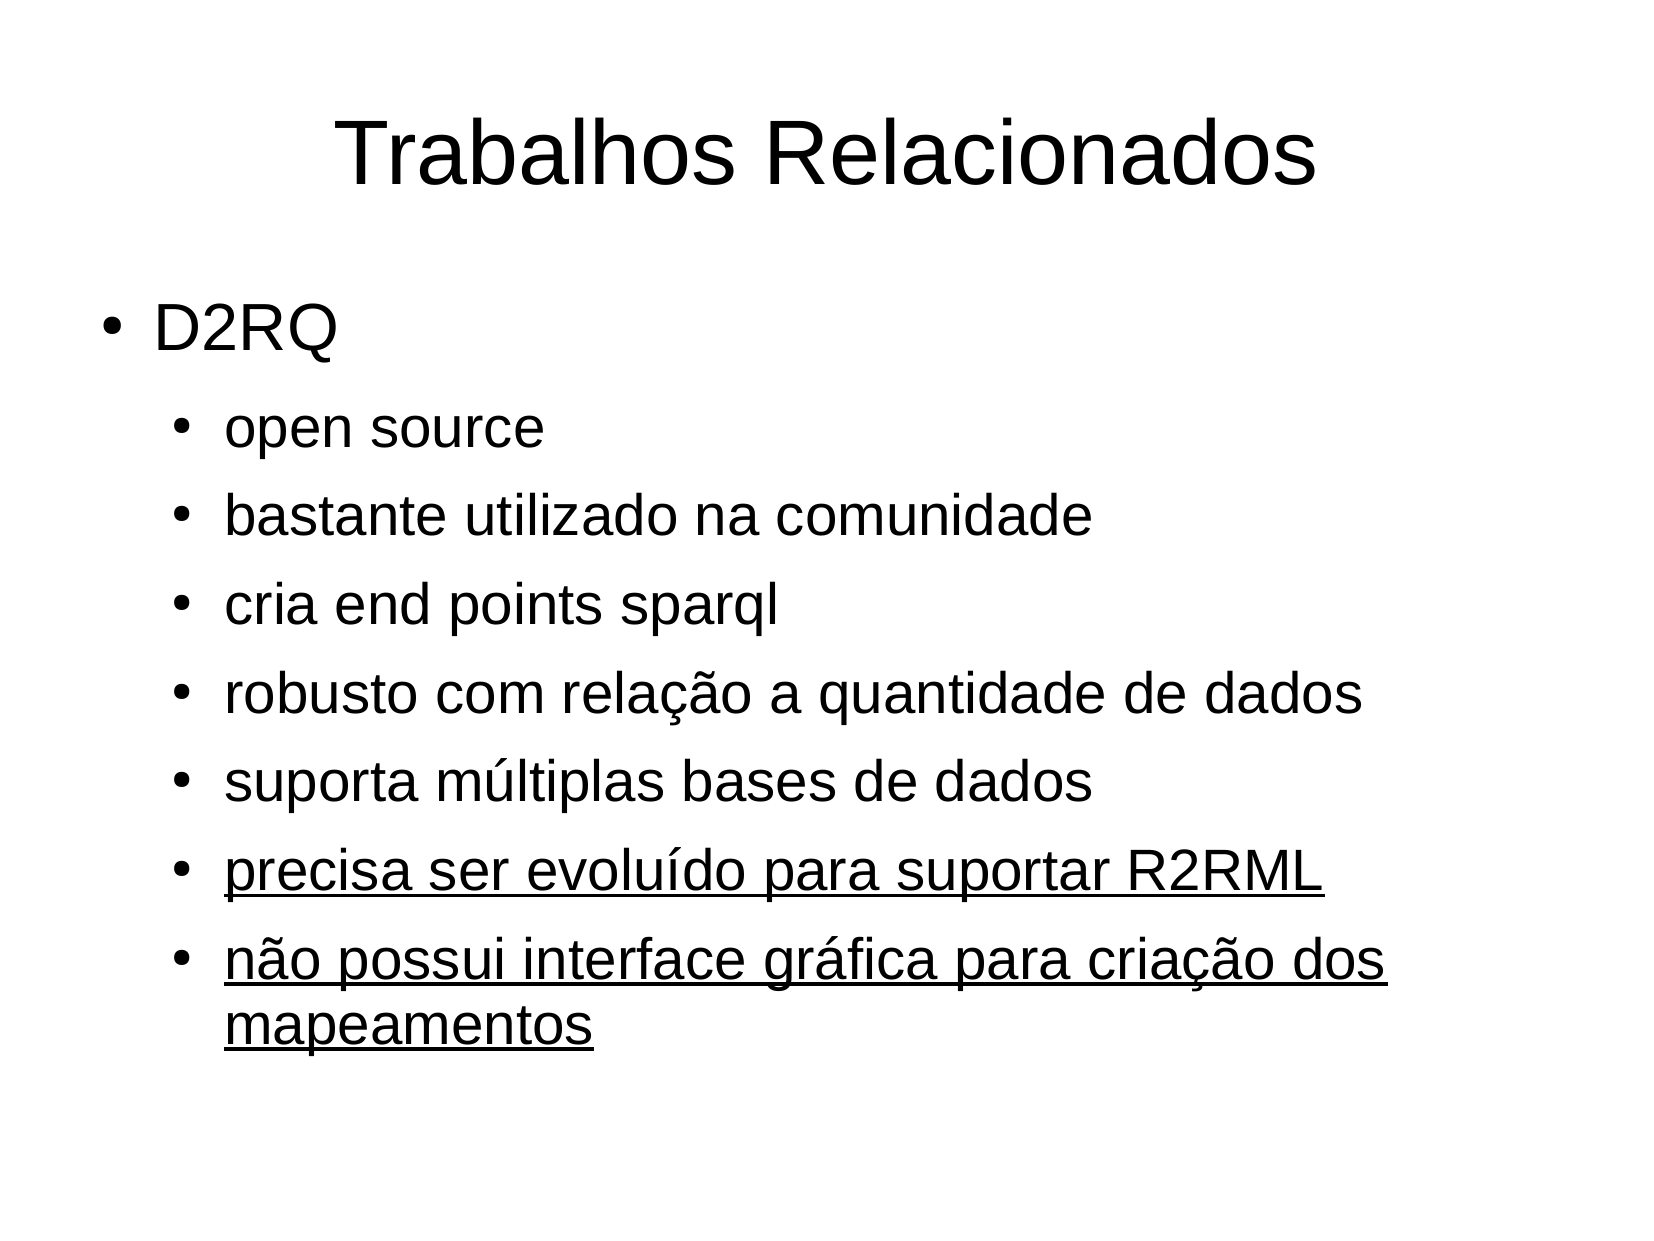

# Trabalhos Relacionados
D2RQ
open source
bastante utilizado na comunidade
cria end points sparql
robusto com relação a quantidade de dados
suporta múltiplas bases de dados
precisa ser evoluído para suportar R2RML
não possui interface gráfica para criação dos mapeamentos